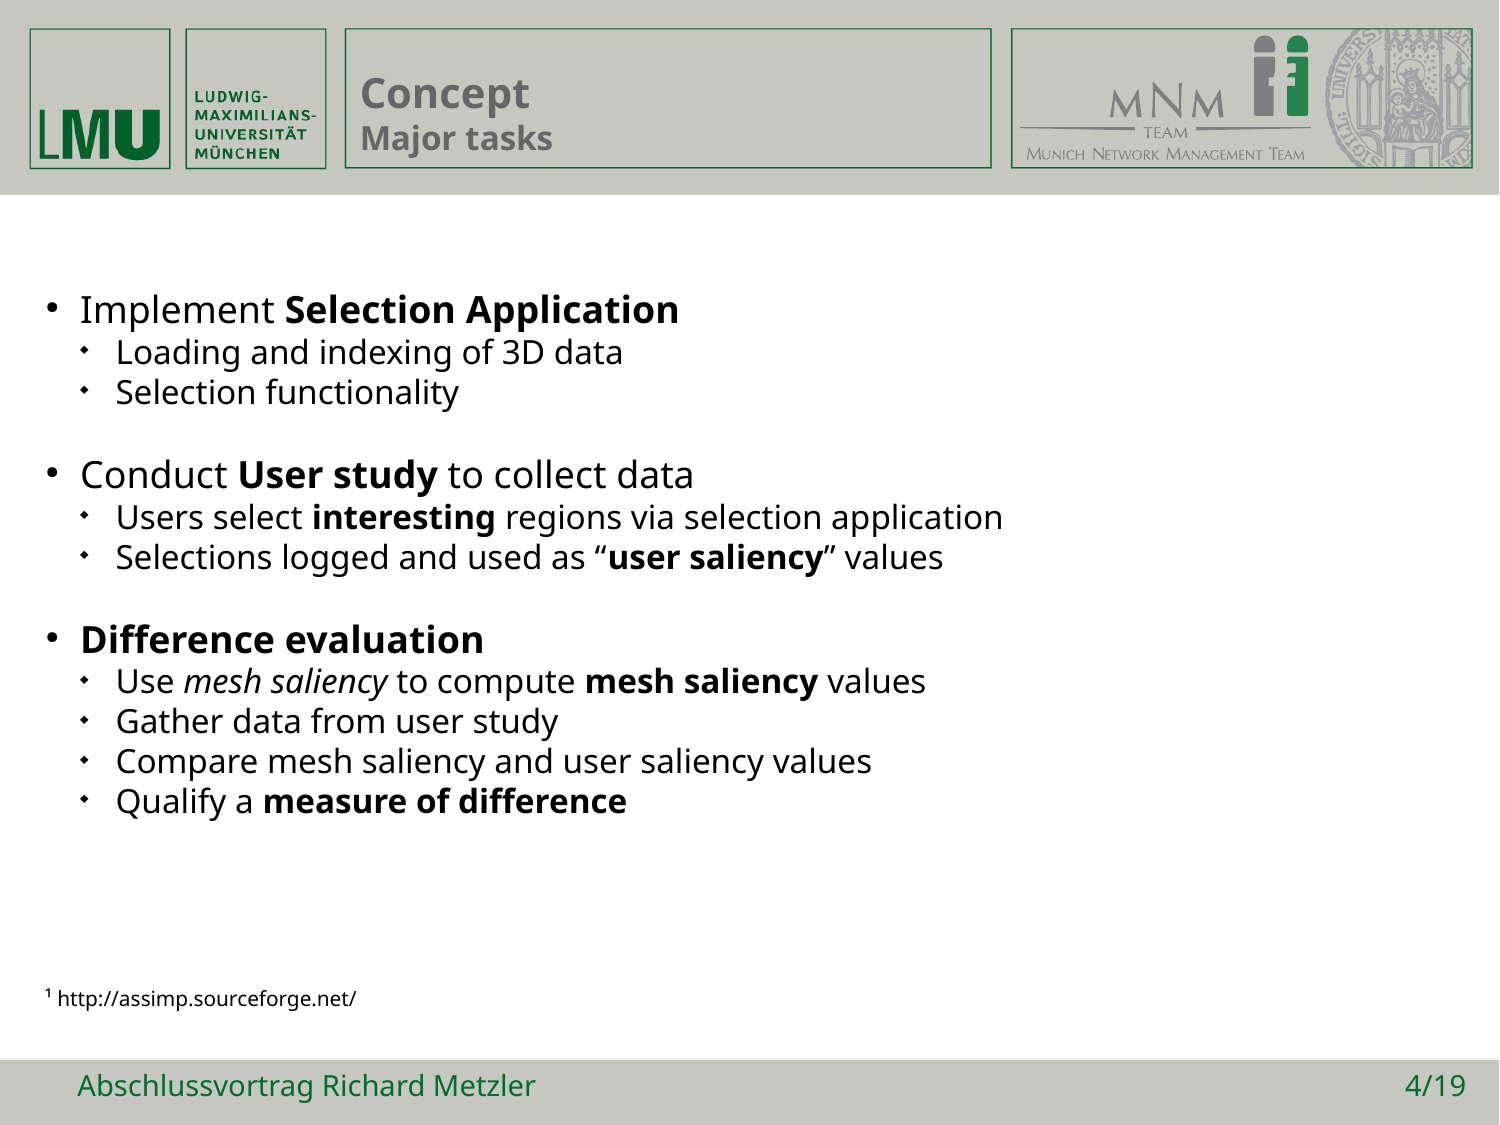

Concept
Major tasks
Implement Selection Application
Loading and indexing of 3D data
Selection functionality
Conduct User study to collect data
Users select interesting regions via selection application
Selections logged and used as “user saliency” values
Difference evaluation
Use mesh saliency to compute mesh saliency values
Gather data from user study
Compare mesh saliency and user saliency values
Qualify a measure of difference
¹ http://assimp.sourceforge.net/
Abschlussvortrag Richard Metzler
4/19